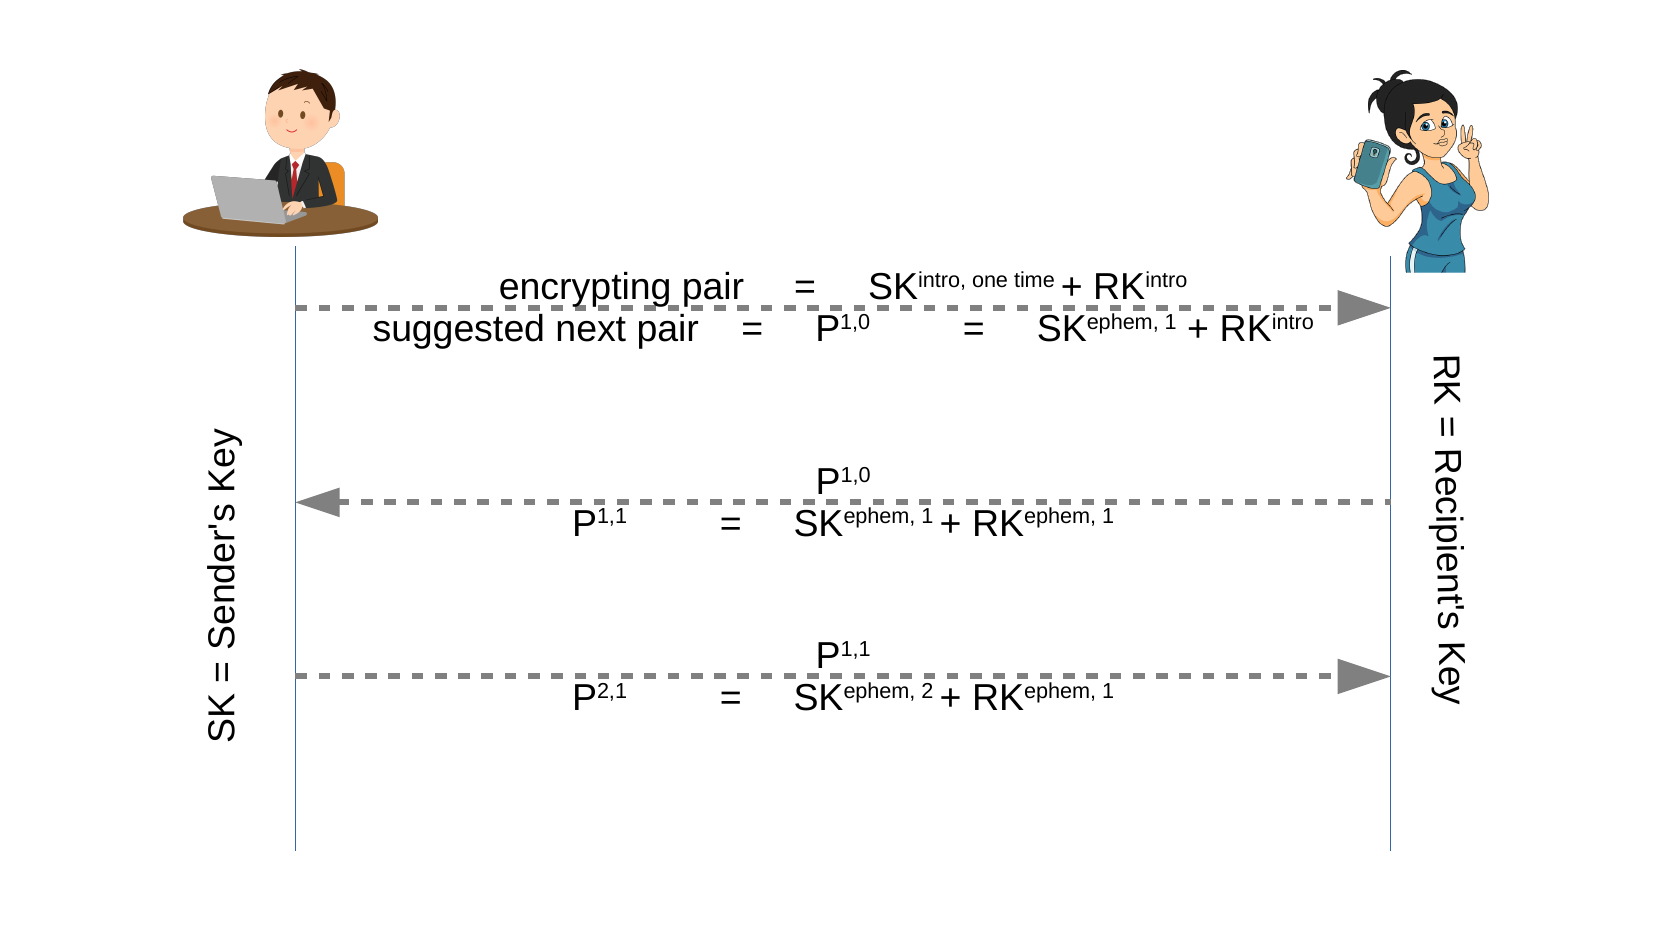

encrypting pair	=	SKintro, one time + RKintro
suggested next pair	=	P1,0		=	SKephem, 1 + RKintro
P1,0
P1,1		=	SKephem, 1 + RKephem, 1
SK = Sender's Key
RK = Recipient's Key
P1,1
P2,1		=	SKephem, 2 + RKephem, 1